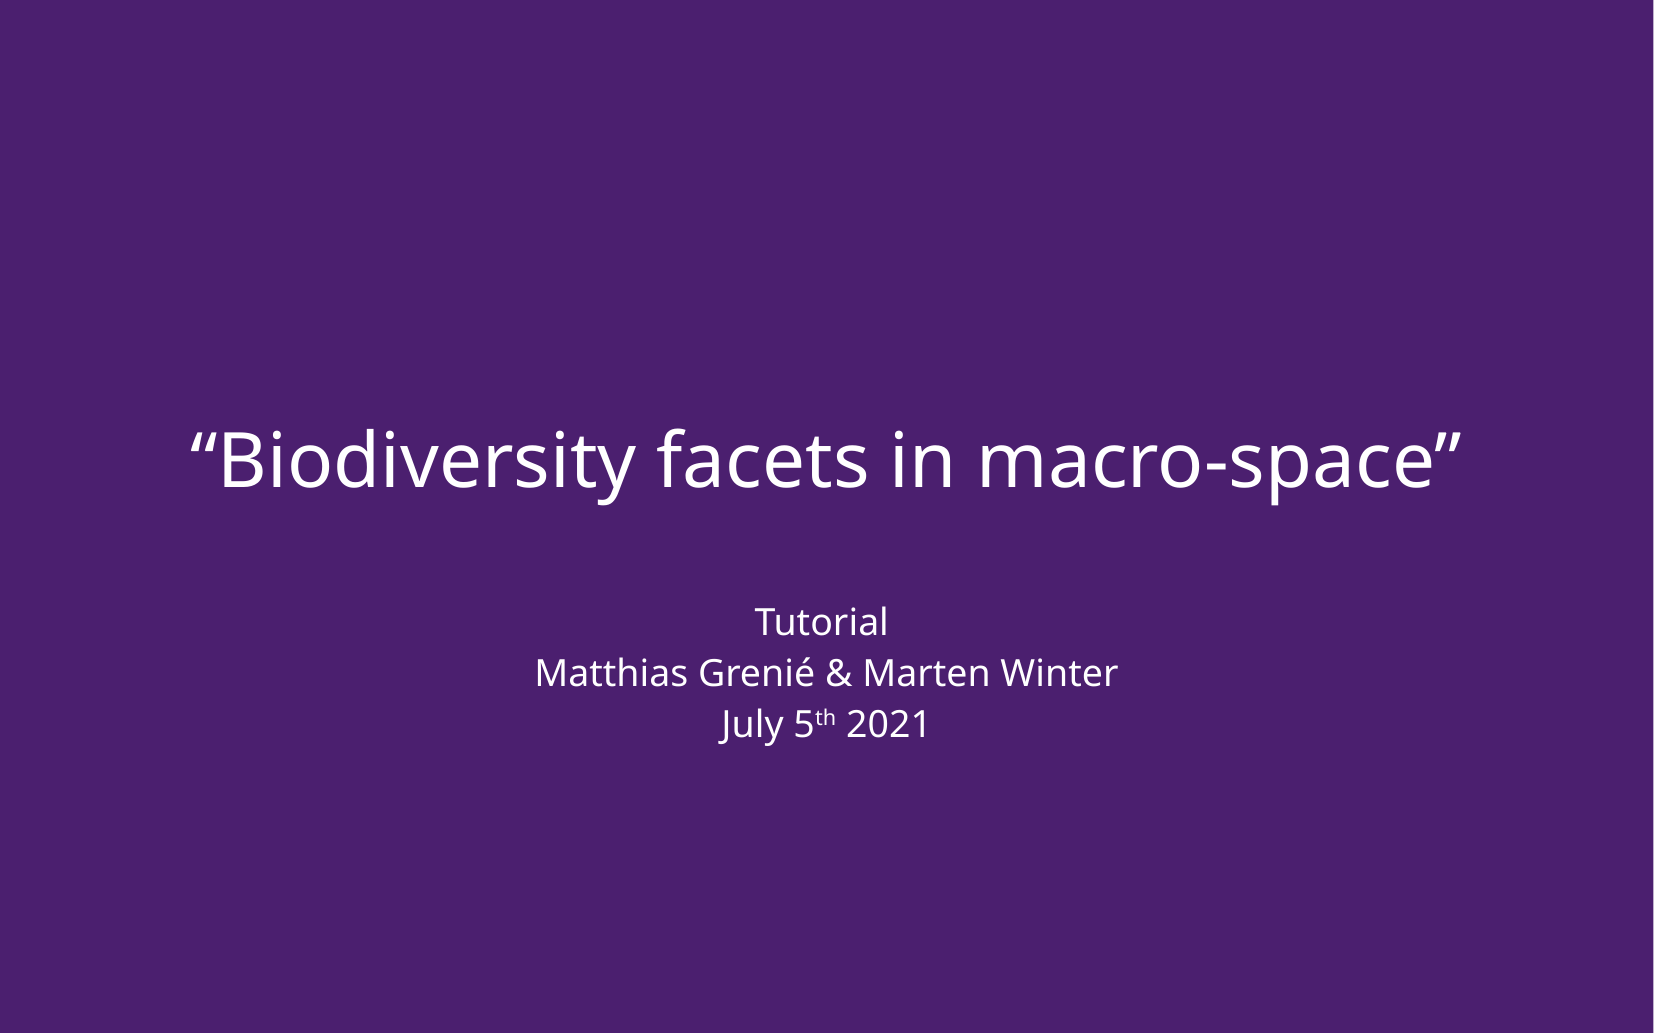

# “Biodiversity facets in macro-space”
Tutorial
Matthias Grenié & Marten Winter
July 5th 2021